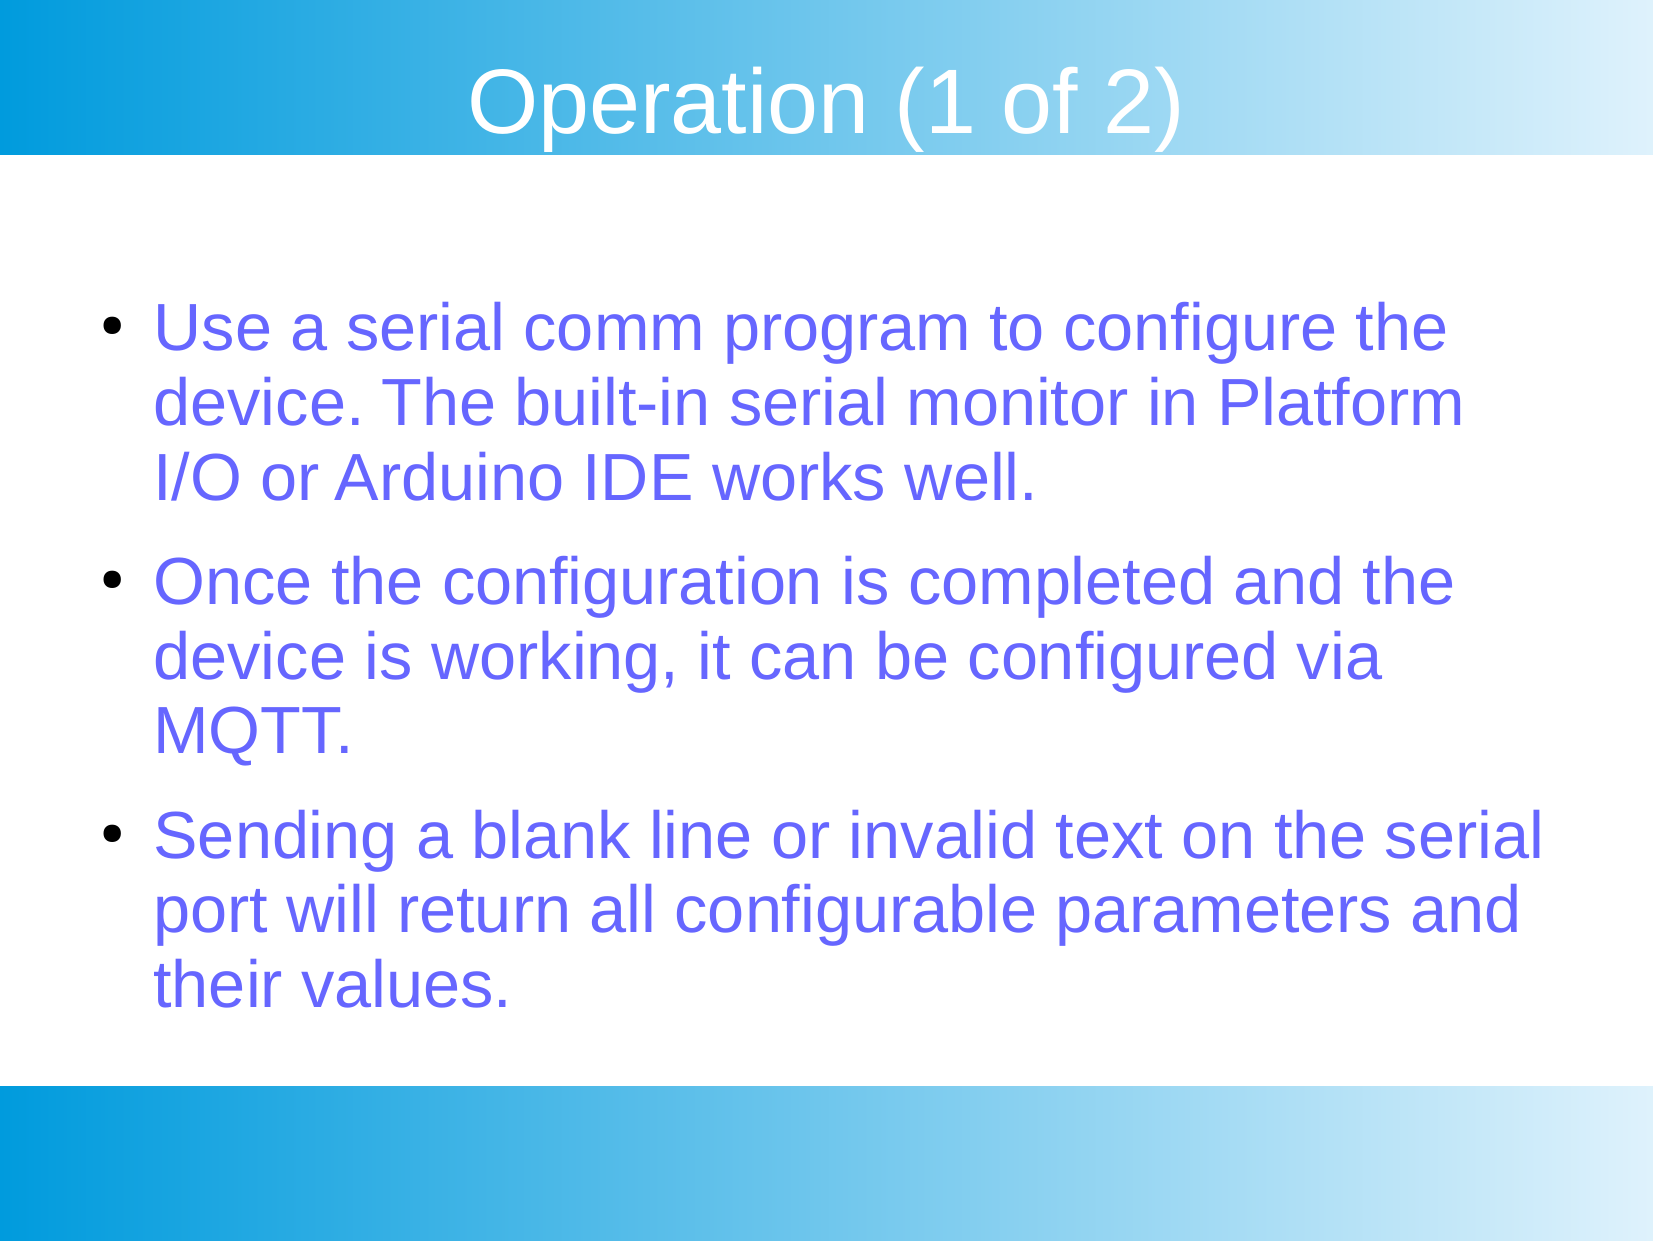

# Operation (1 of 2)
Use a serial comm program to configure the device. The built-in serial monitor in Platform I/O or Arduino IDE works well.
Once the configuration is completed and the device is working, it can be configured via MQTT.
Sending a blank line or invalid text on the serial port will return all configurable parameters and their values.